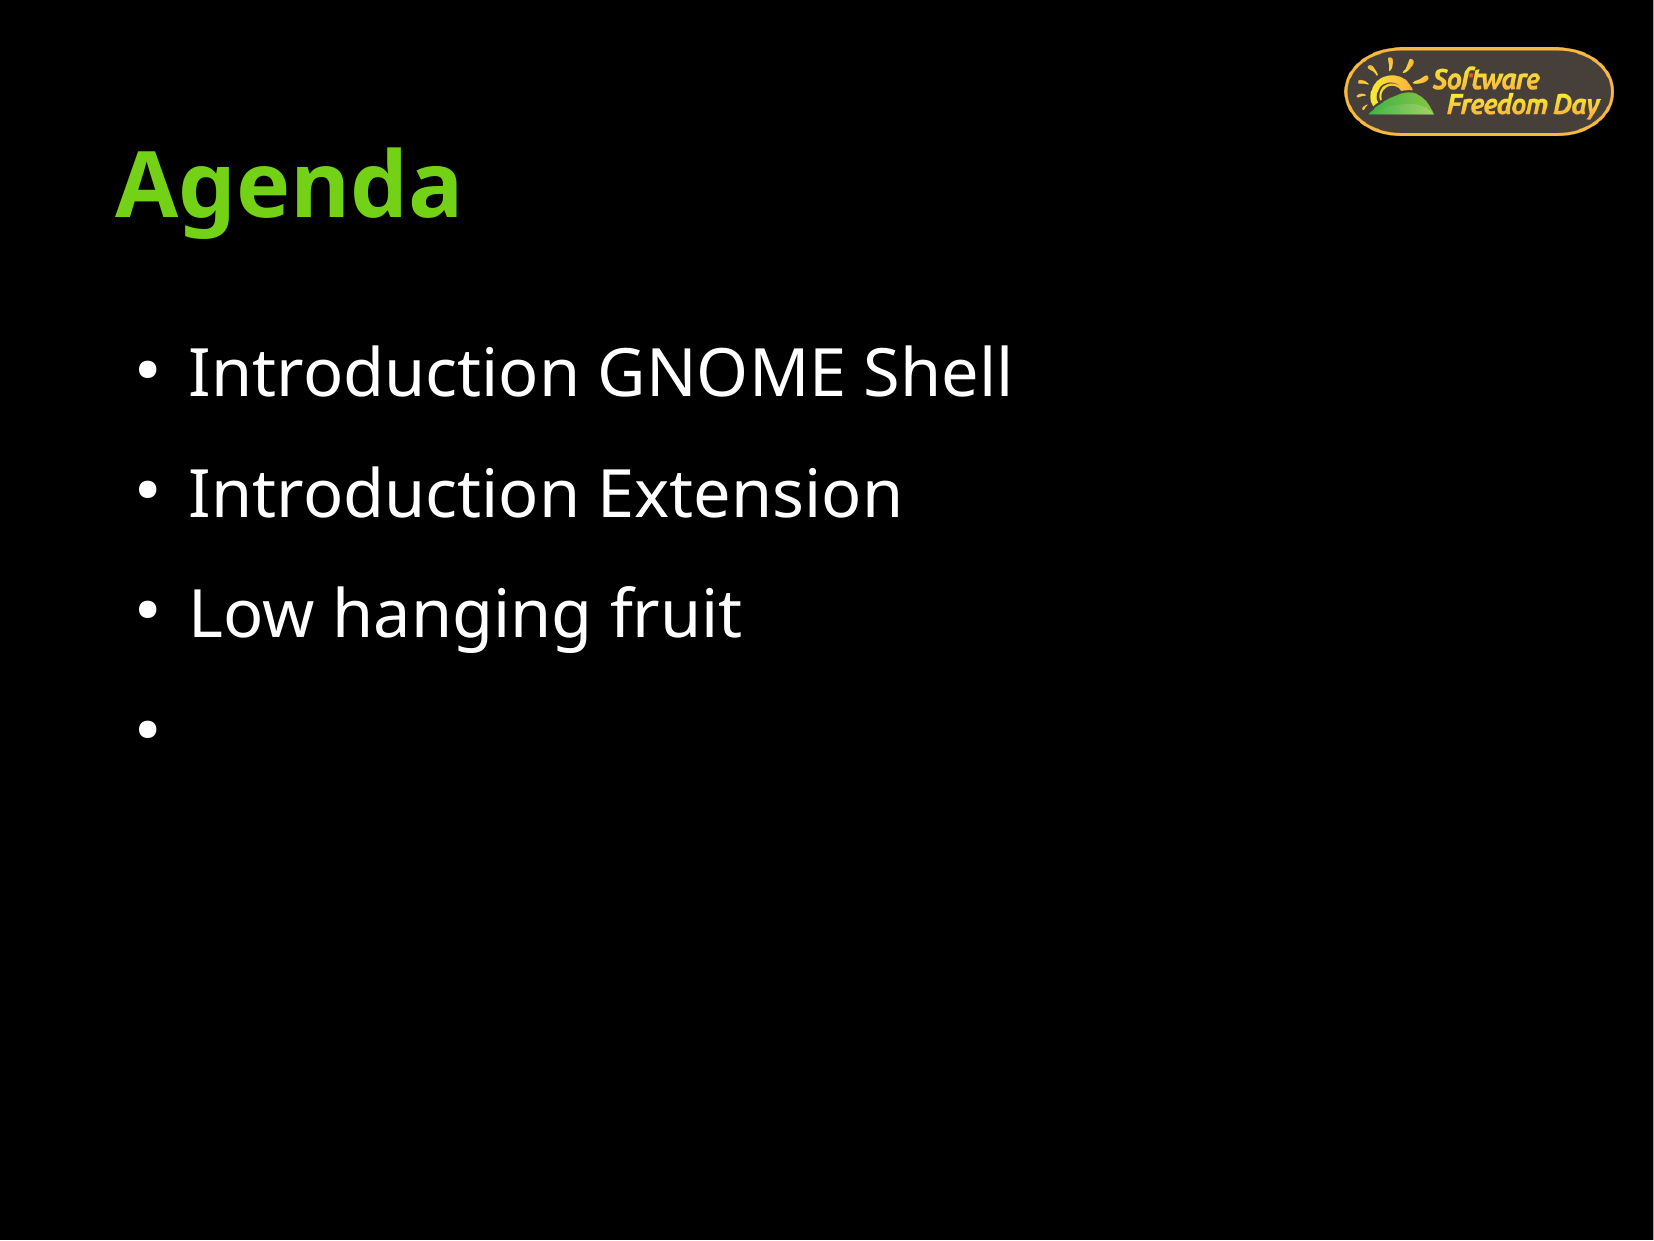

# Agenda
Introduction GNOME Shell
Introduction Extension
Low hanging fruit